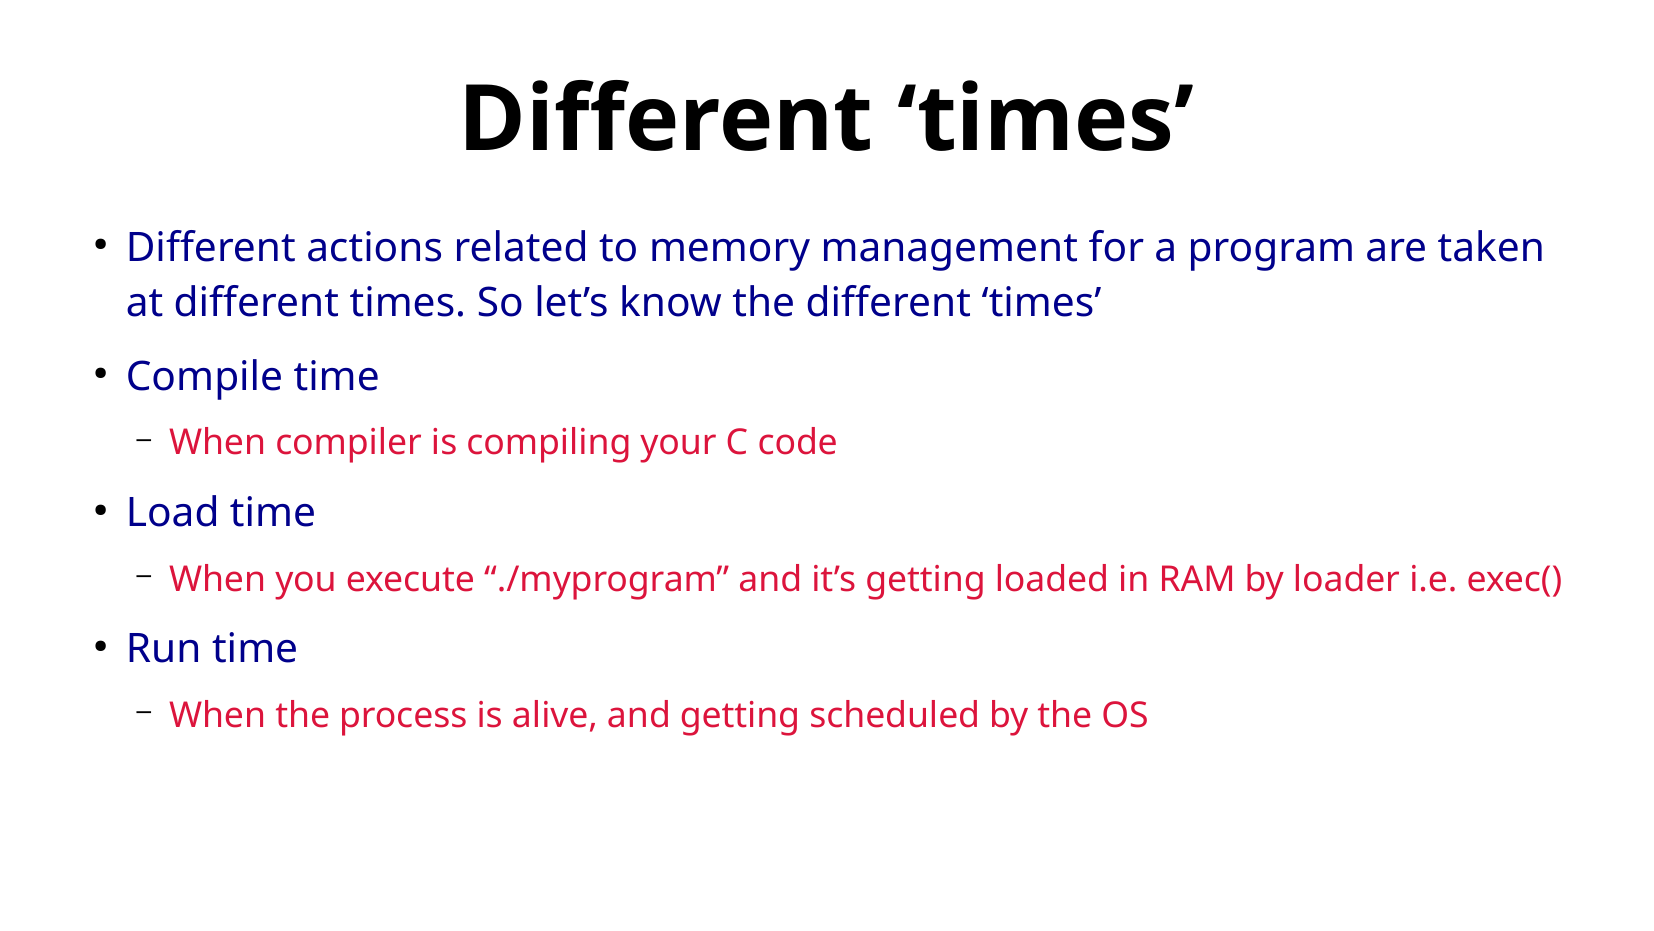

# Different ‘times’
Different actions related to memory management for a program are taken at different times. So let’s know the different ‘times’
Compile time
When compiler is compiling your C code
Load time
When you execute “./myprogram” and it’s getting loaded in RAM by loader i.e. exec()
Run time
When the process is alive, and getting scheduled by the OS